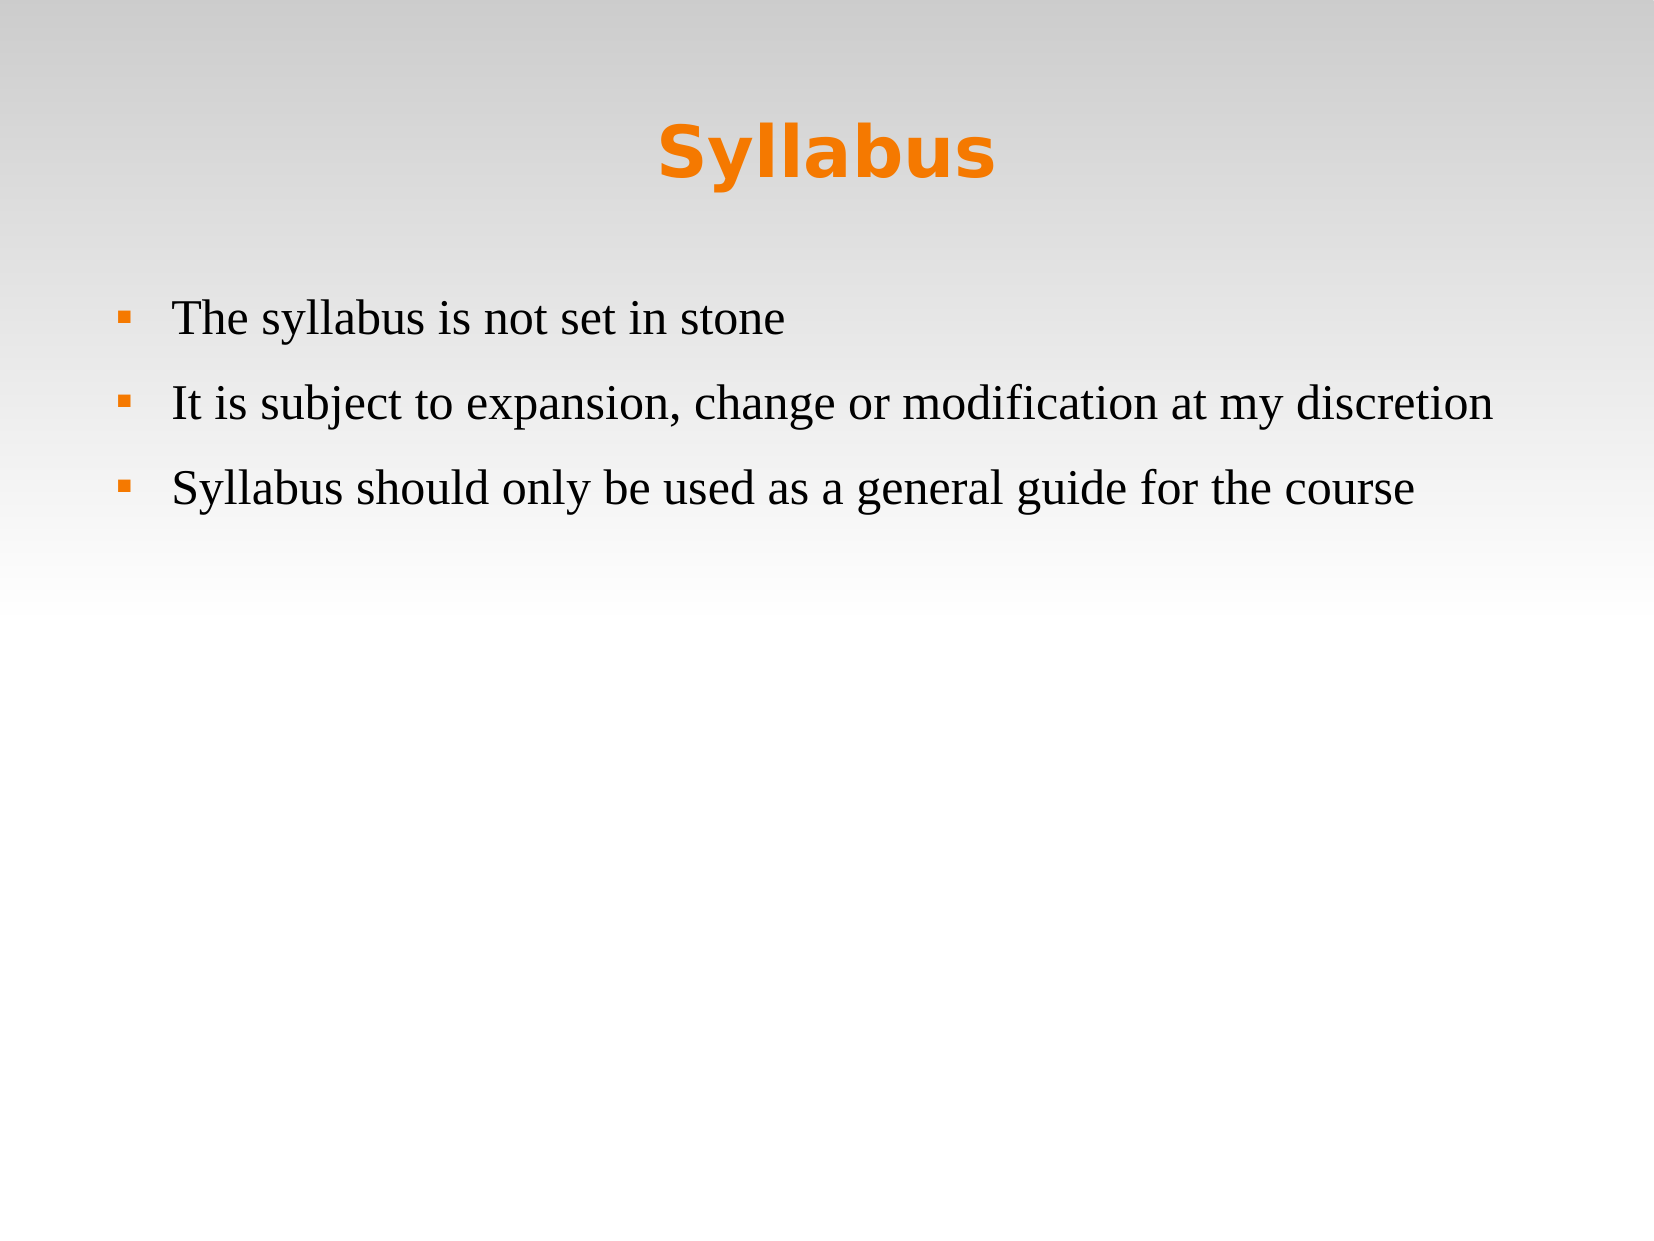

# Syllabus
The syllabus is not set in stone
It is subject to expansion, change or modification at my discretion
Syllabus should only be used as a general guide for the course